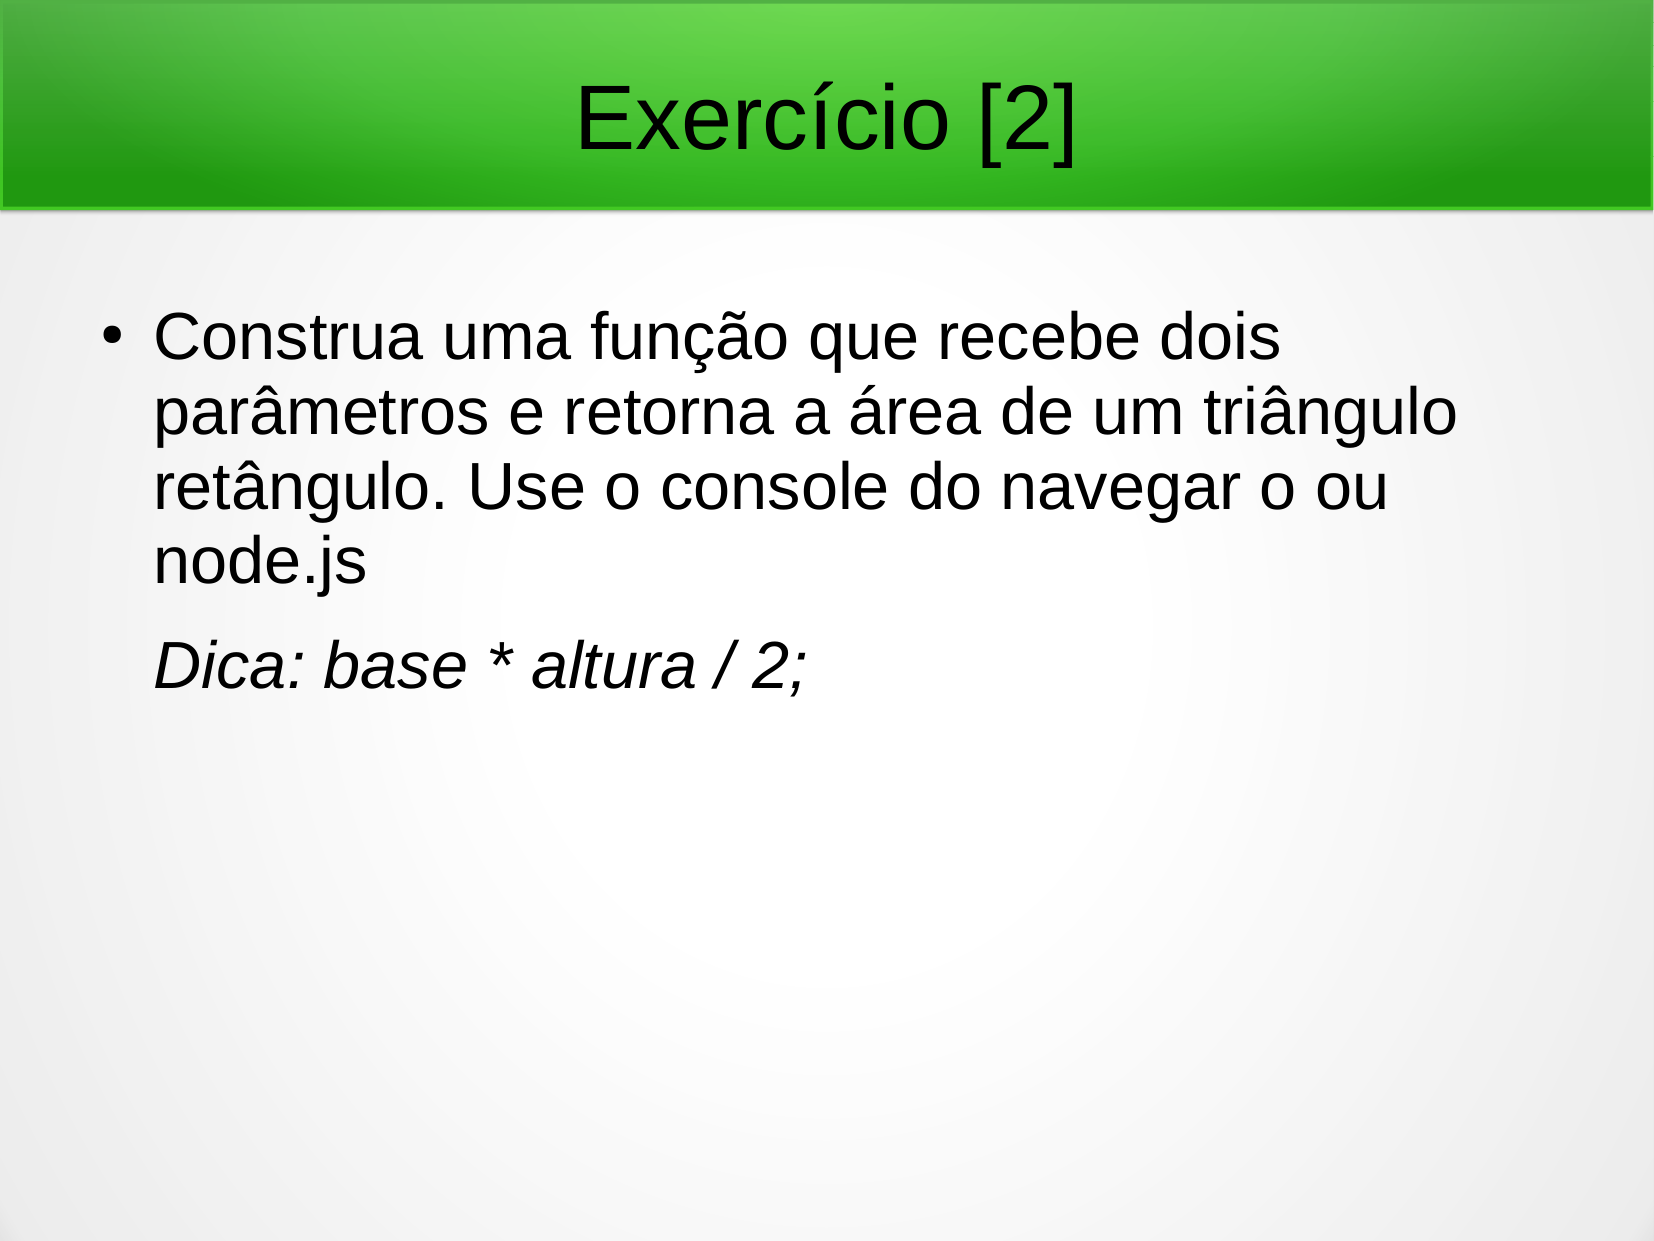

# Exercício [2]
Construa uma função que recebe dois parâmetros e retorna a área de um triângulo retângulo. Use o console do navegar o ou node.js
Dica: base * altura / 2;